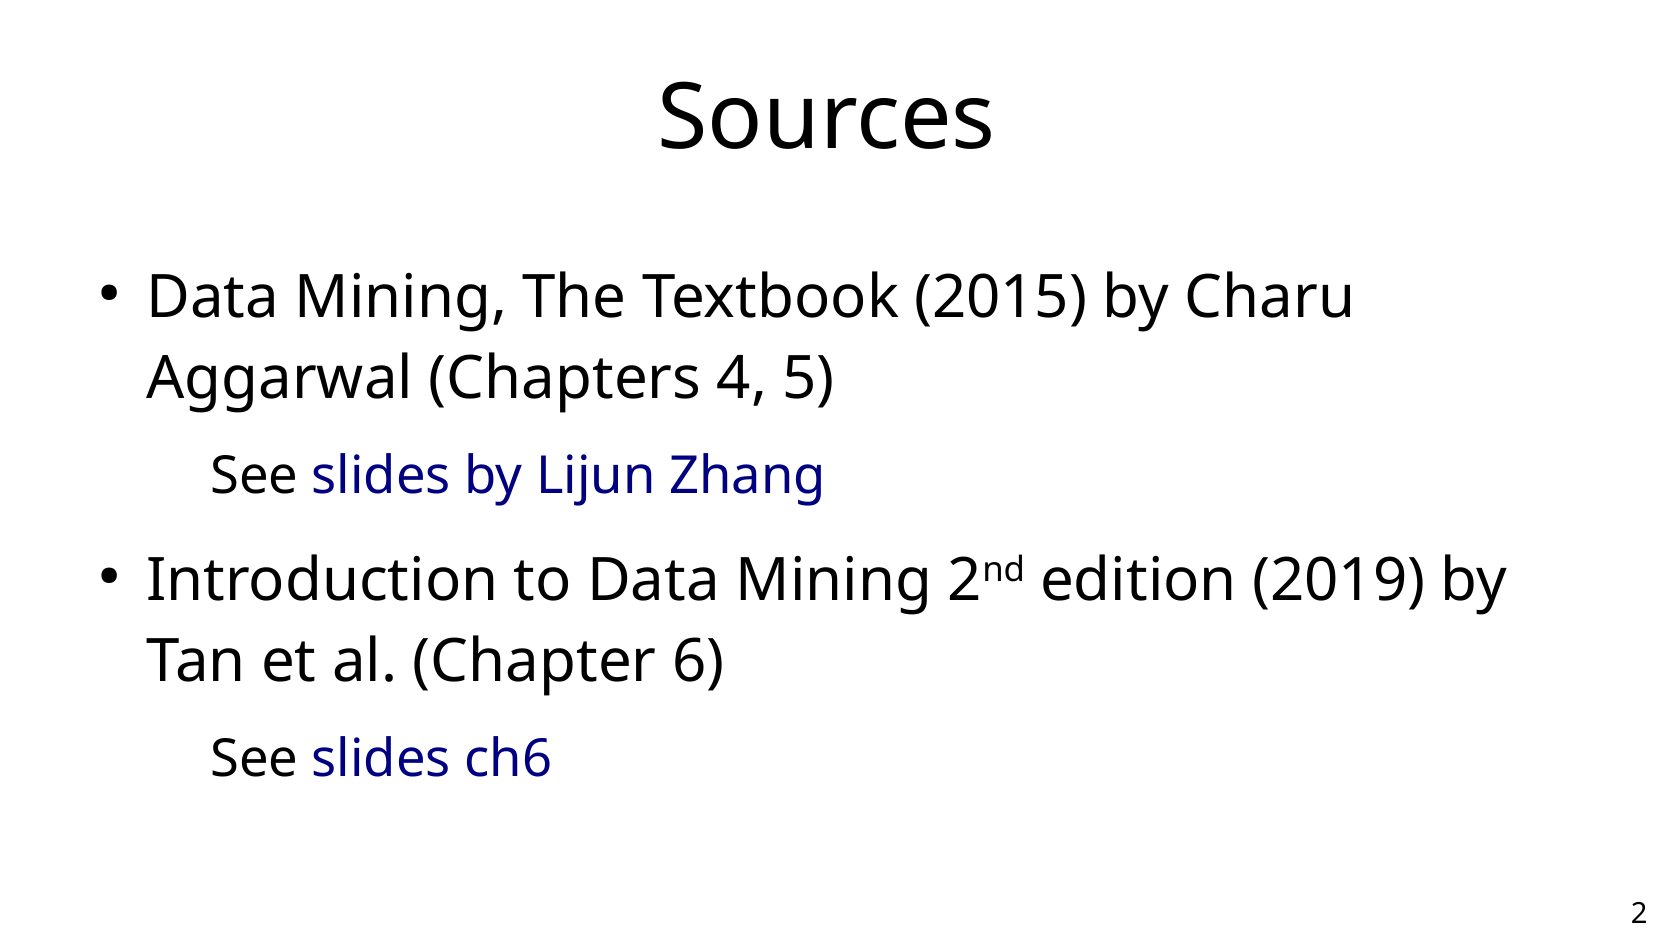

# Sources
Data Mining, The Textbook (2015) by Charu Aggarwal (Chapters 4, 5)
See slides by Lijun Zhang
Introduction to Data Mining 2nd edition (2019) by Tan et al. (Chapter 6)
See slides ch6
2